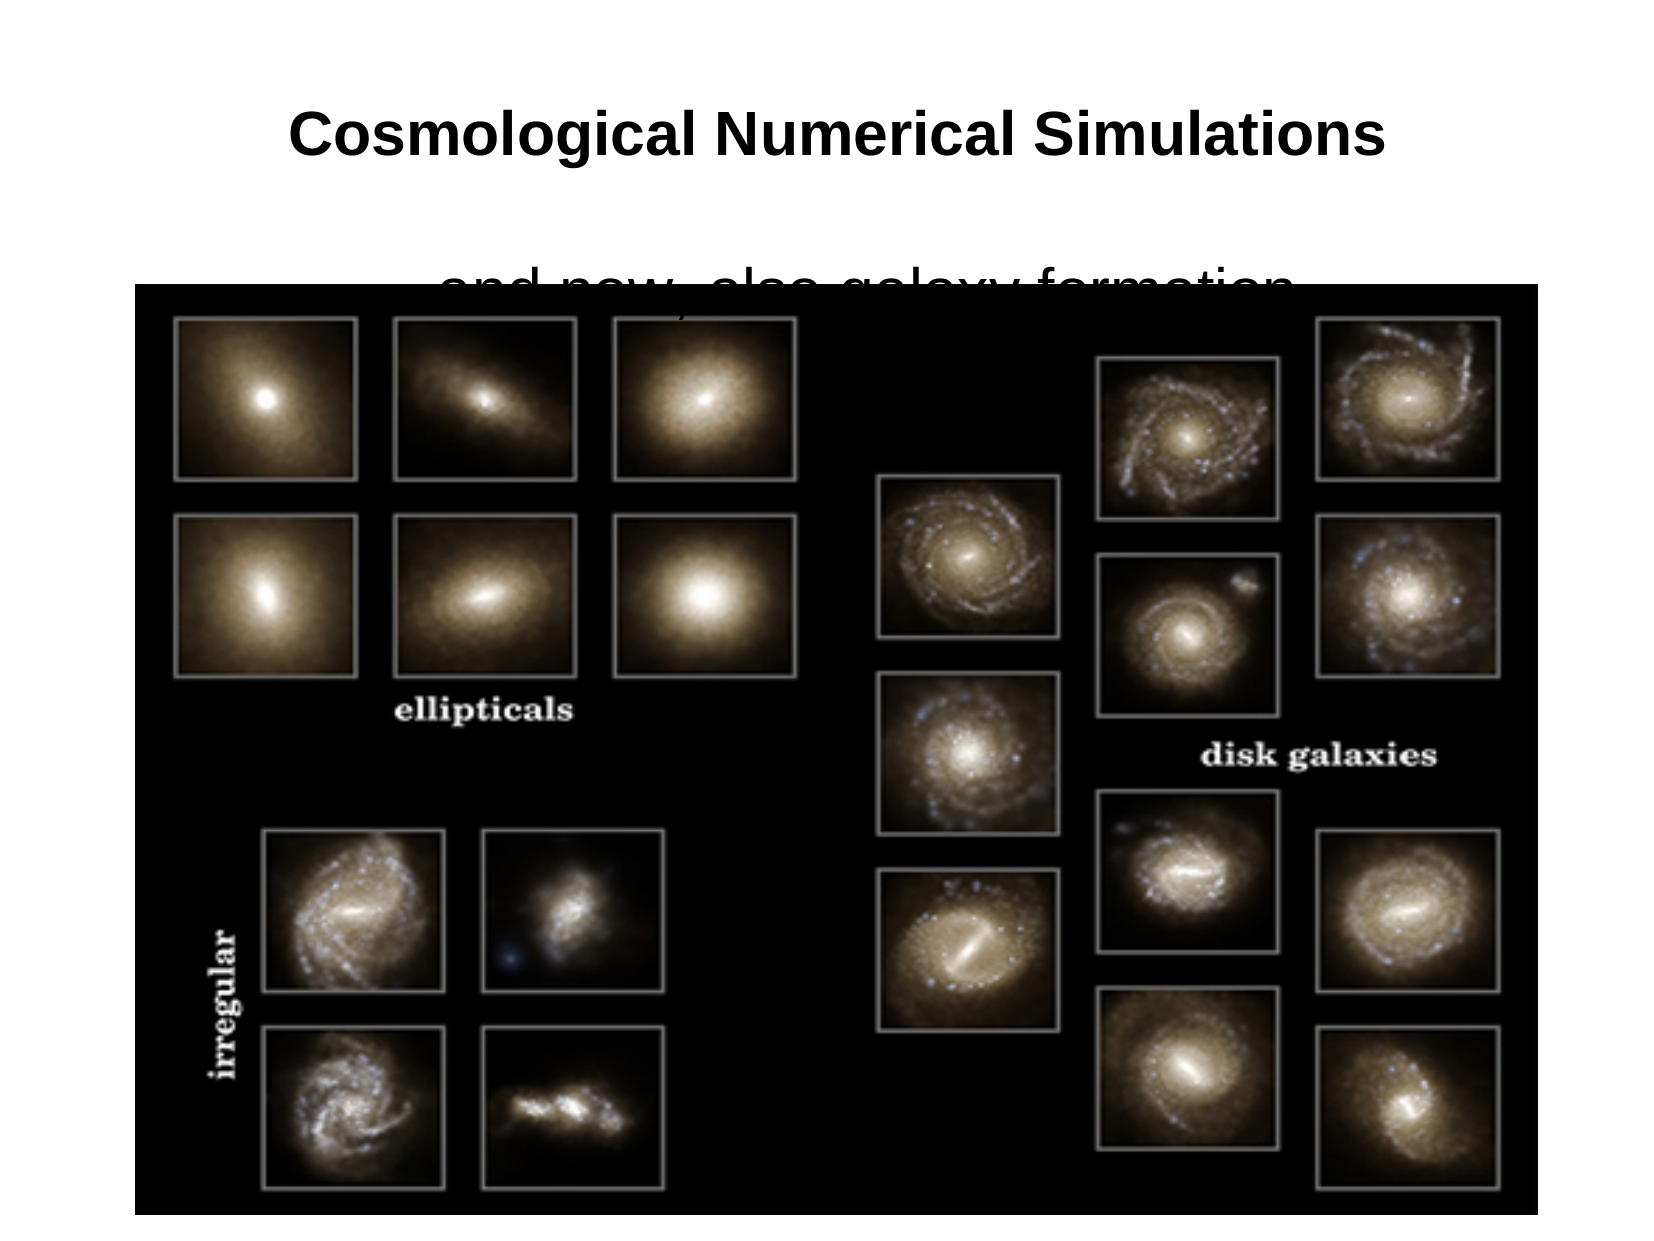

# Cosmological Numerical Simulations
… and now, also galaxy formation